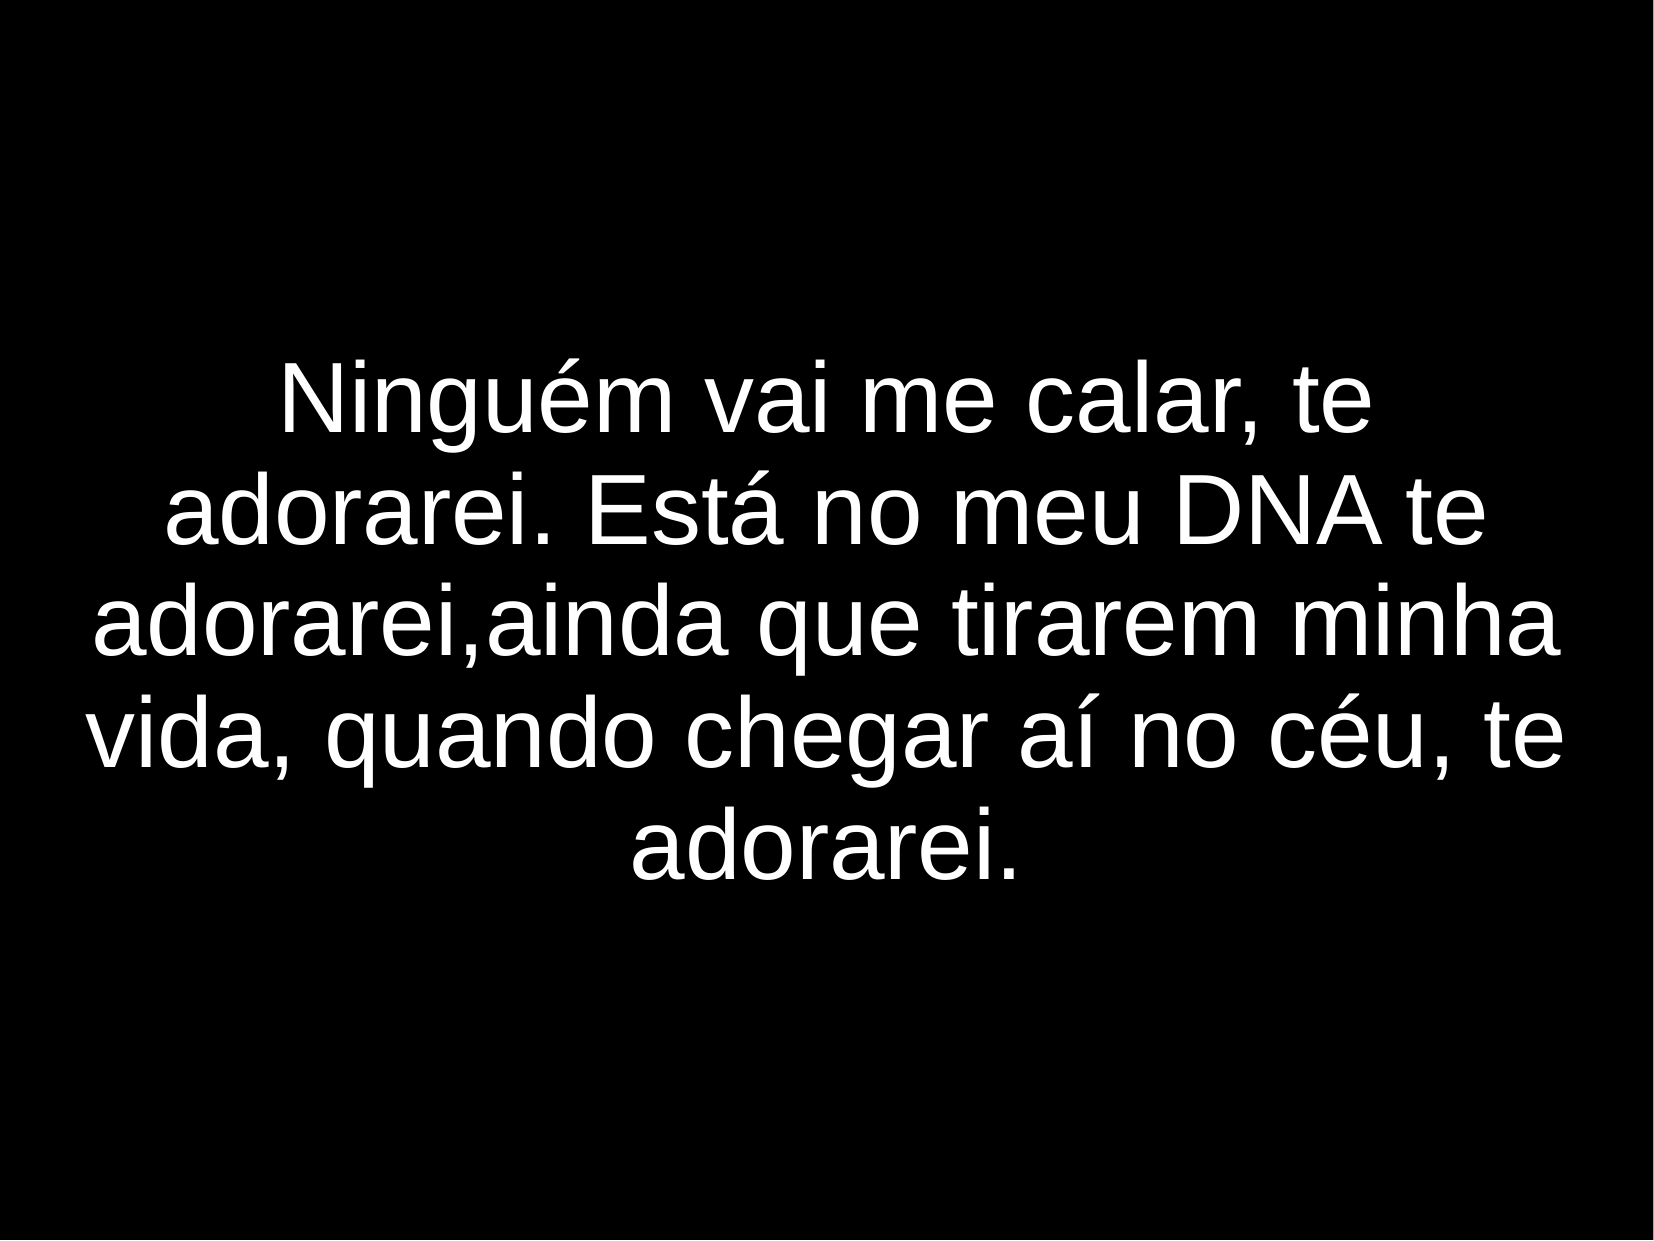

# Ninguém vai me calar, te adorarei. Está no meu DNA te adorarei,ainda que tirarem minha vida, quando chegar aí no céu, te adorarei.